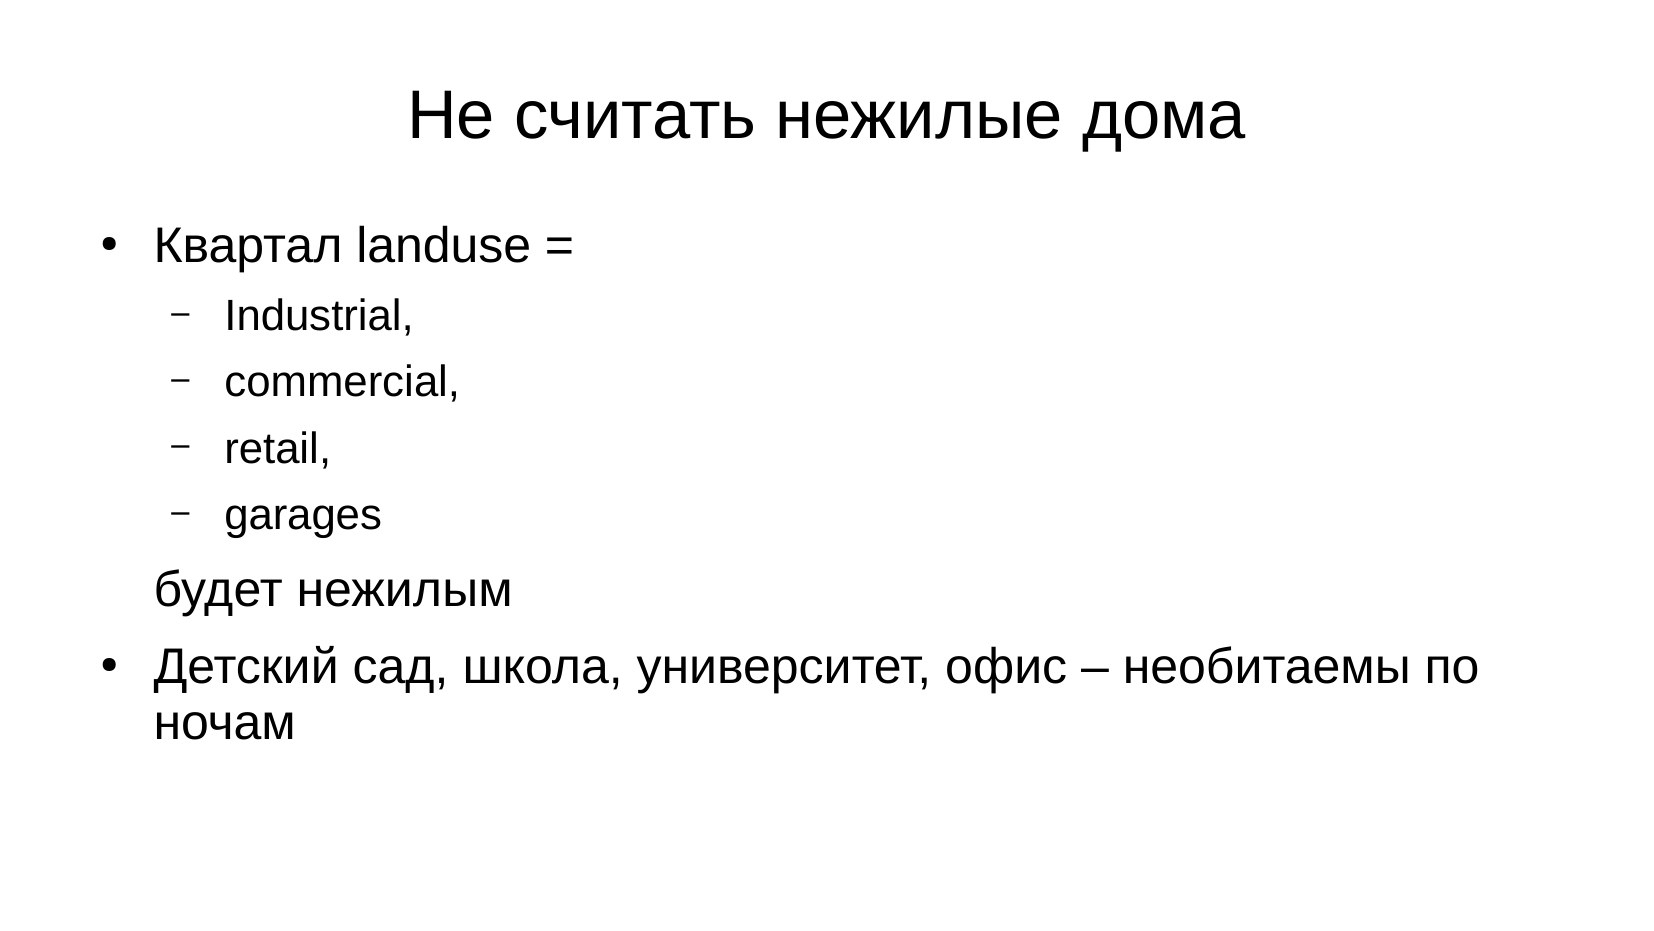

# Не считать нежилые дома
Квартал landuse =
Industrial,
commercial,
retail,
garages
будет нежилым
Детский сад, школа, университет, офис – необитаемы по ночам